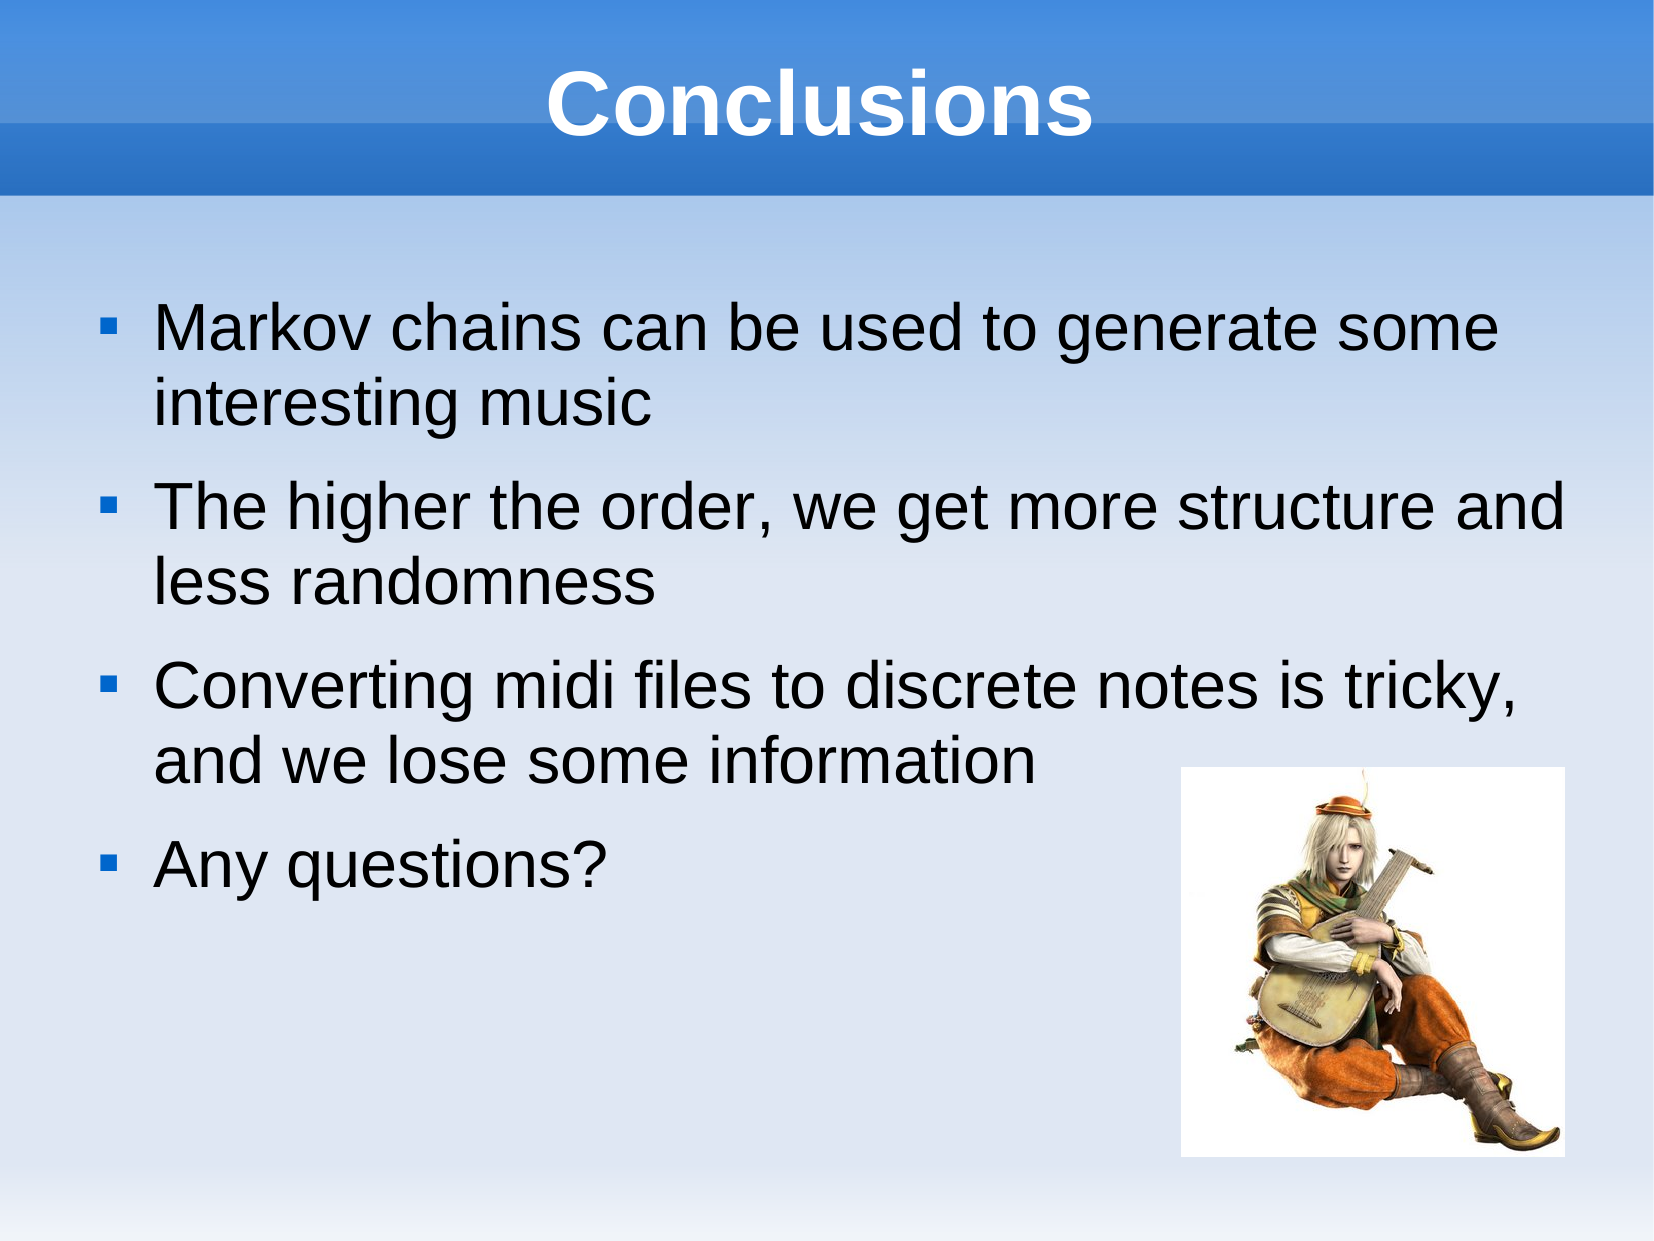

# Conclusions
Markov chains can be used to generate some interesting music
The higher the order, we get more structure and less randomness
Converting midi files to discrete notes is tricky, and we lose some information
Any questions?